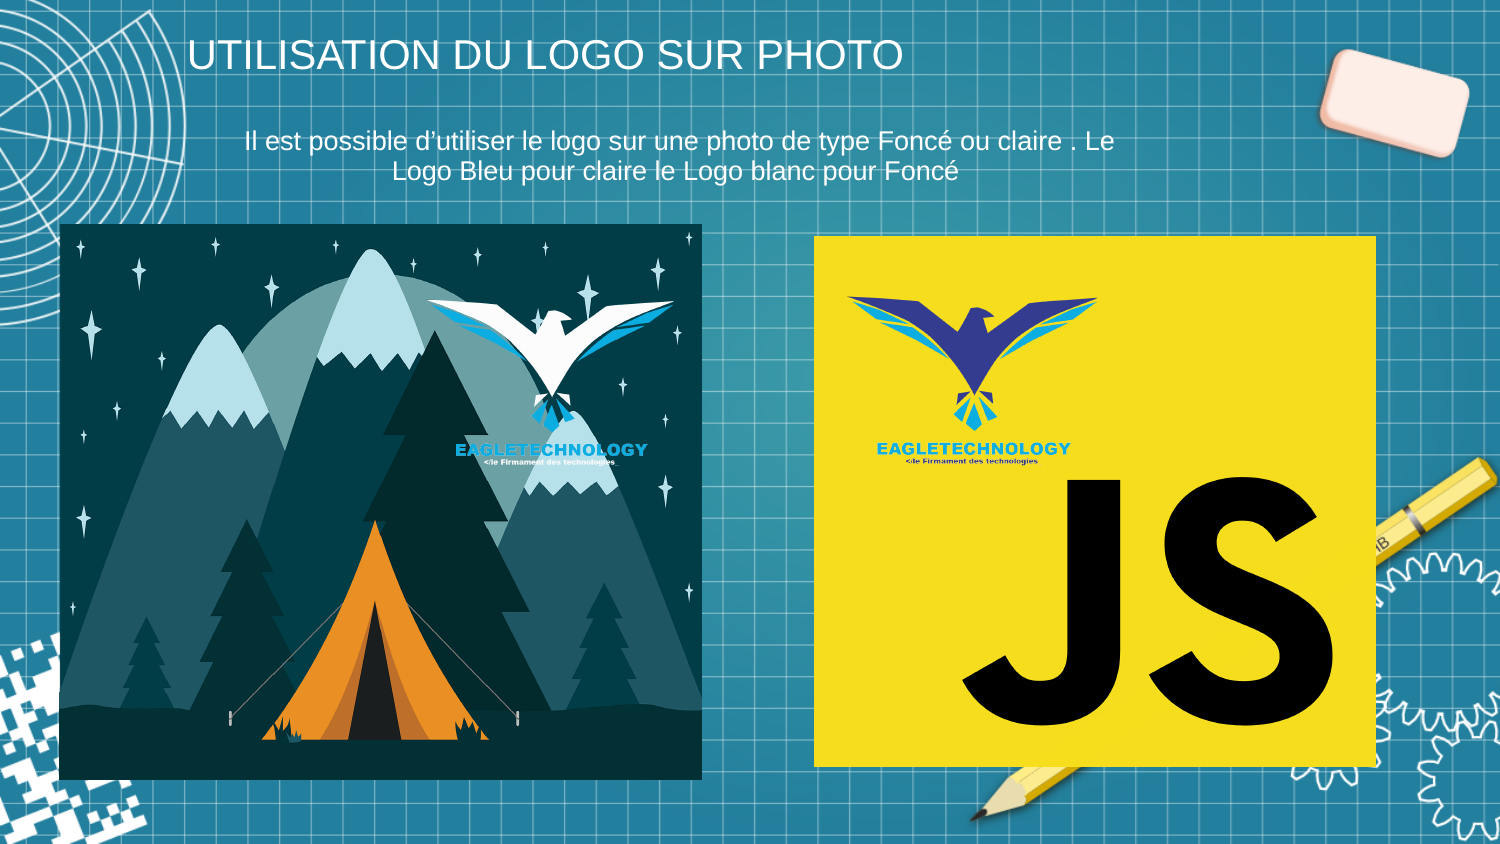

# UTILISATION DU LOGO SUR PHOTO
Il est possible d’utiliser le logo sur une photo de type Foncé ou claire . Le Logo Bleu pour claire le Logo blanc pour Foncé